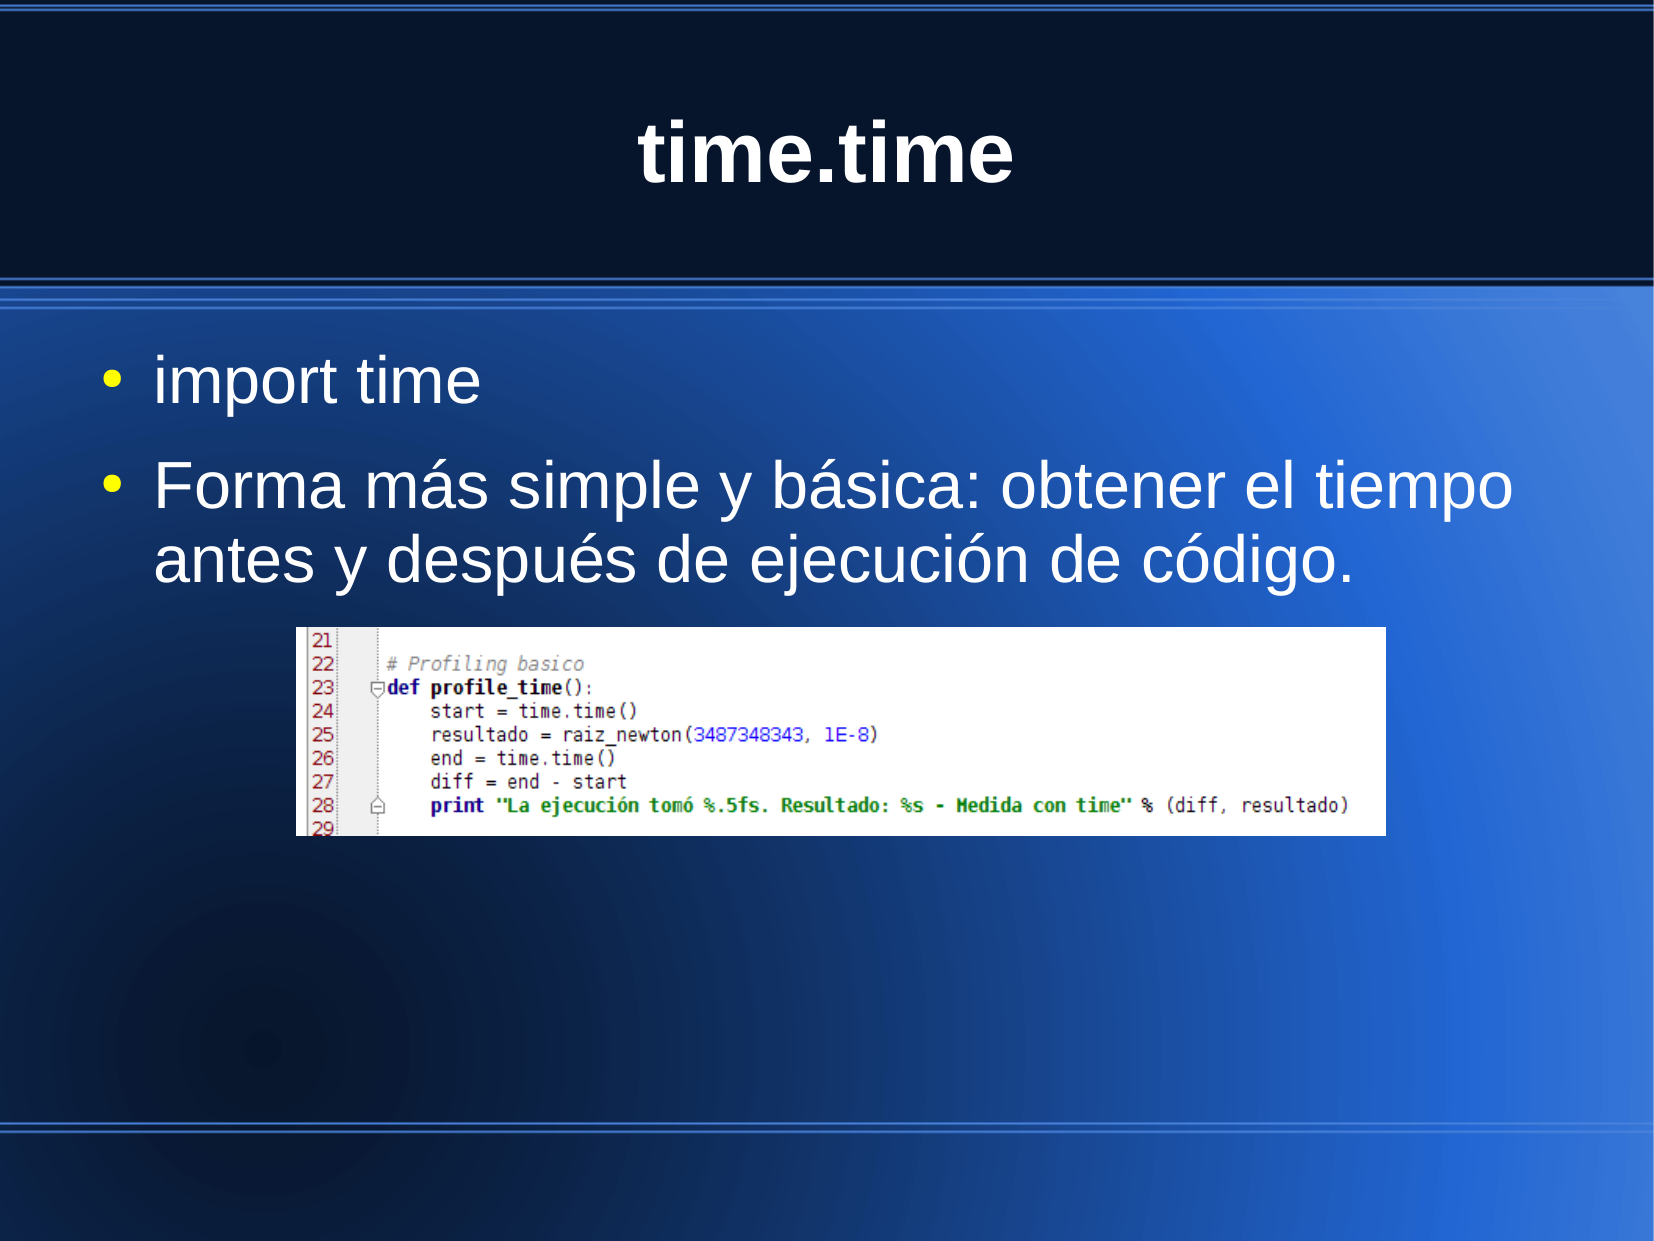

# time.time
import time
Forma más simple y básica: obtener el tiempo antes y después de ejecución de código.